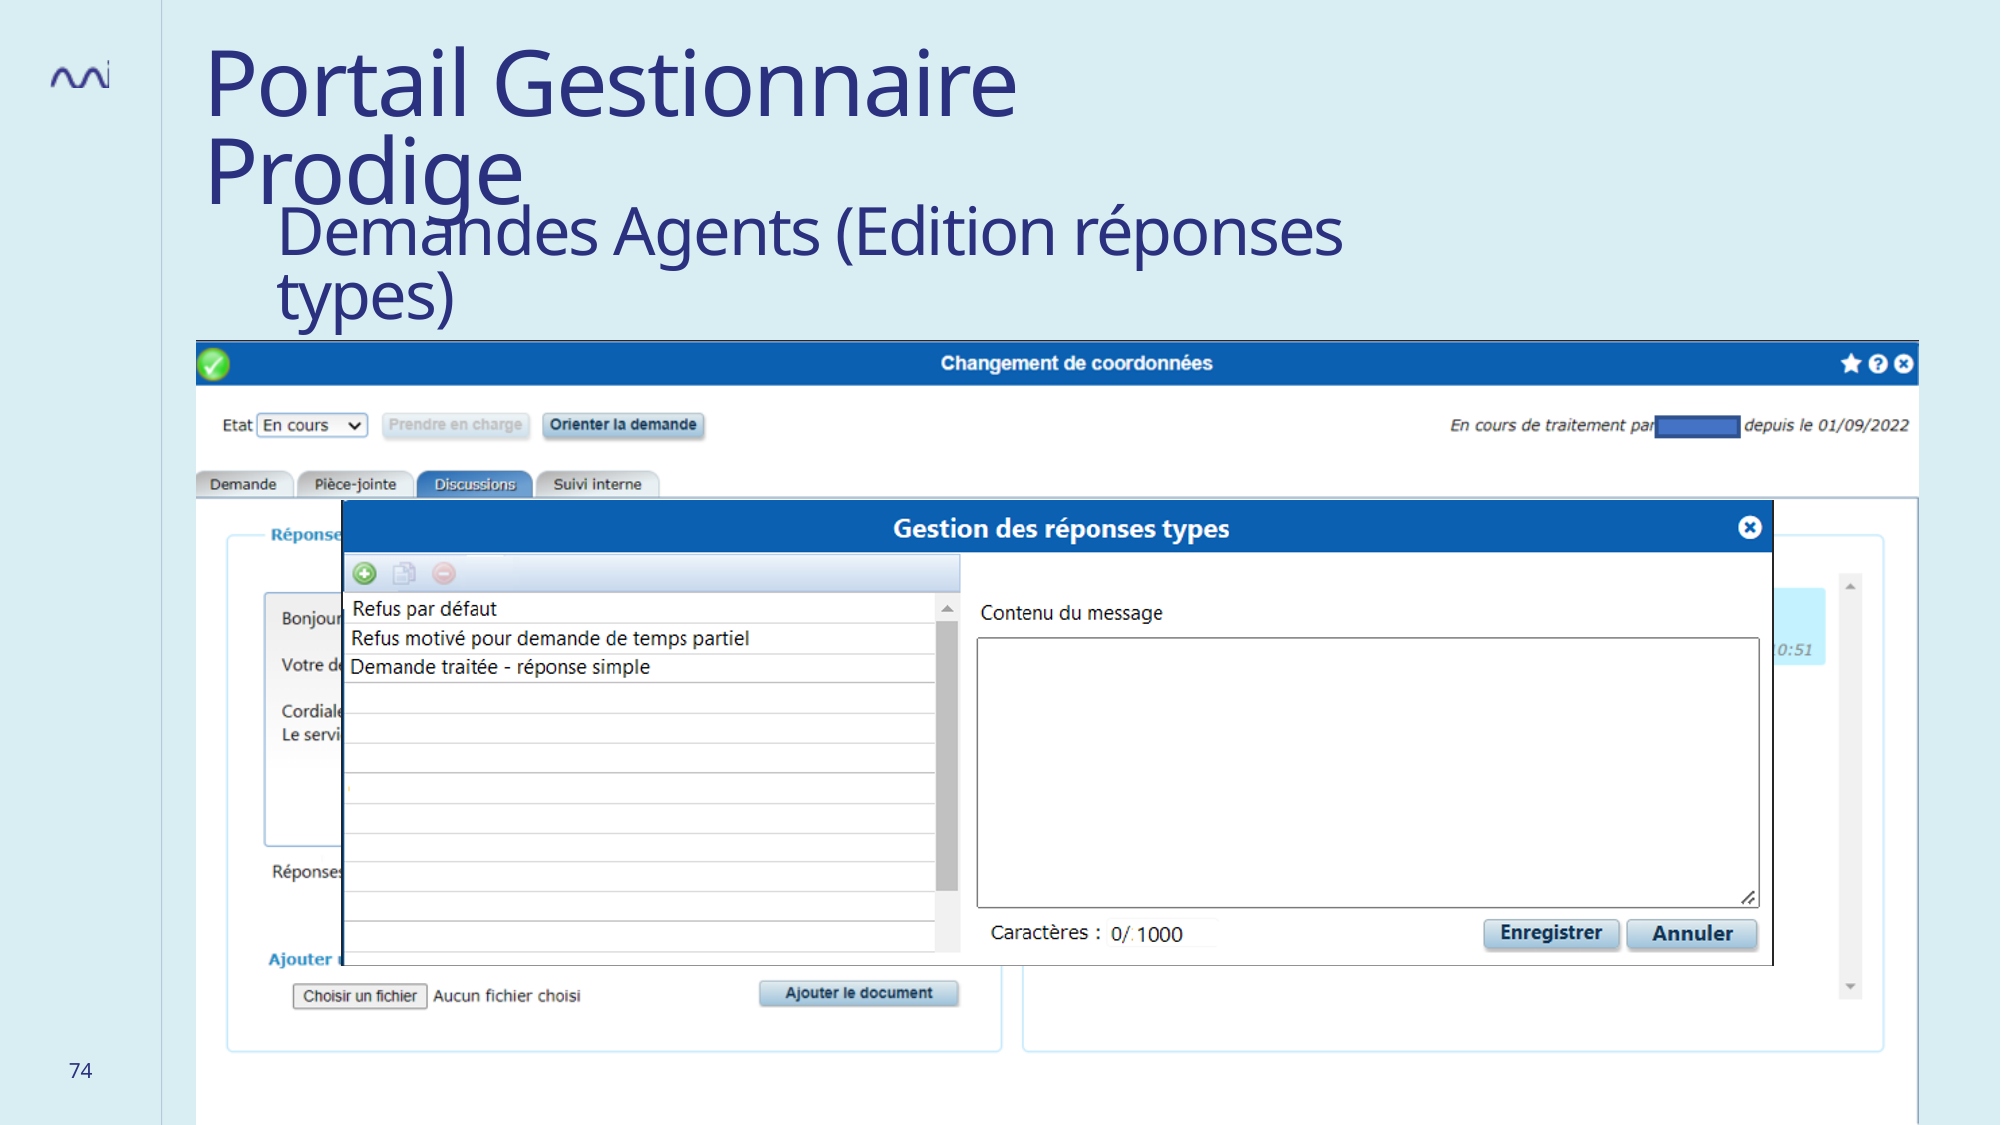

# Portail Gestionnaire Prodige
Demandes Agents (Edition réponses types)